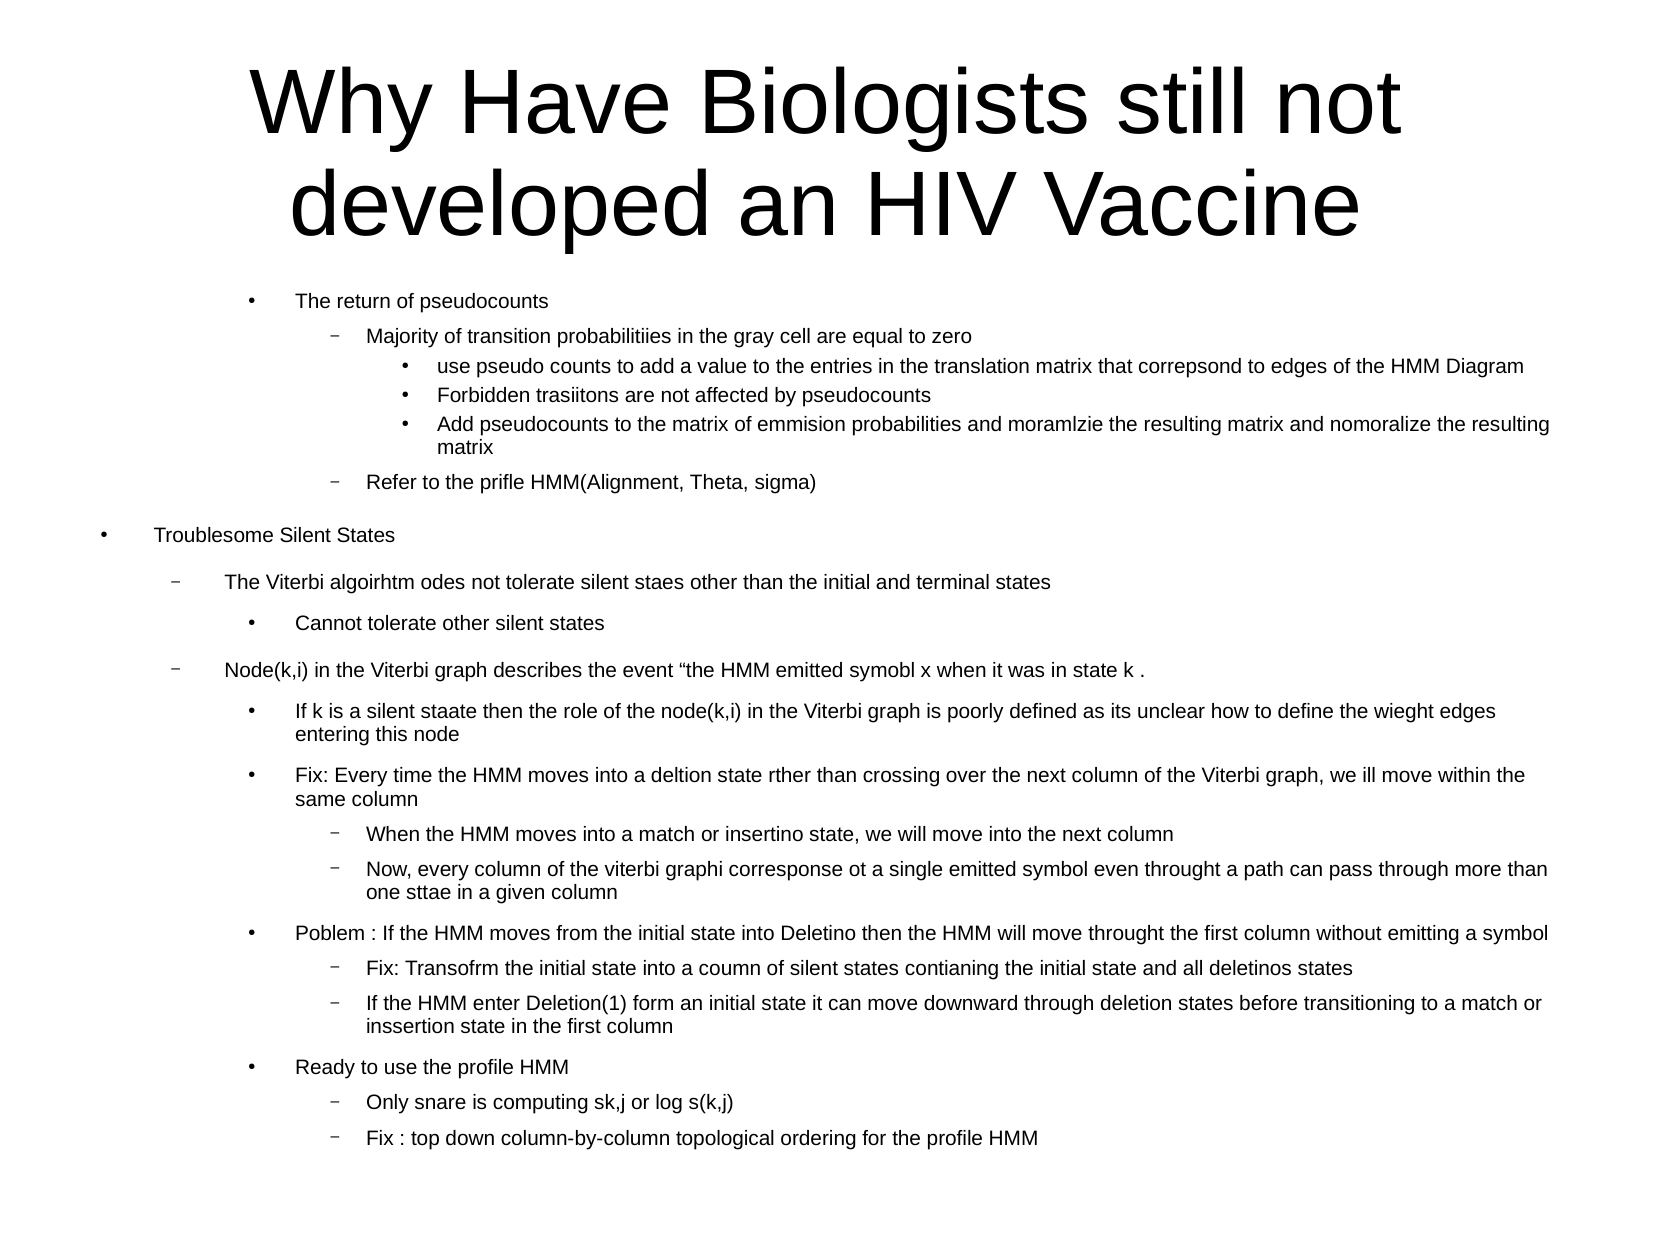

# Why Have Biologists still not developed an HIV Vaccine
The return of pseudocounts
Majority of transition probabilitiies in the gray cell are equal to zero
use pseudo counts to add a value to the entries in the translation matrix that correpsond to edges of the HMM Diagram
Forbidden trasiitons are not affected by pseudocounts
Add pseudocounts to the matrix of emmision probabilities and moramlzie the resulting matrix and nomoralize the resulting matrix
Refer to the prifle HMM(Alignment, Theta, sigma)
Troublesome Silent States
The Viterbi algoirhtm odes not tolerate silent staes other than the initial and terminal states
Cannot tolerate other silent states
Node(k,i) in the Viterbi graph describes the event “the HMM emitted symobl x when it was in state k .
If k is a silent staate then the role of the node(k,i) in the Viterbi graph is poorly defined as its unclear how to define the wieght edges entering this node
Fix: Every time the HMM moves into a deltion state rther than crossing over the next column of the Viterbi graph, we ill move within the same column
When the HMM moves into a match or insertino state, we will move into the next column
Now, every column of the viterbi graphi corresponse ot a single emitted symbol even throught a path can pass through more than one sttae in a given column
Poblem : If the HMM moves from the initial state into Deletino then the HMM will move throught the first column without emitting a symbol
Fix: Transofrm the initial state into a coumn of silent states contianing the initial state and all deletinos states
If the HMM enter Deletion(1) form an initial state it can move downward through deletion states before transitioning to a match or inssertion state in the first column
Ready to use the profile HMM
Only snare is computing sk,j or log s(k,j)
Fix : top down column-by-column topological ordering for the profile HMM